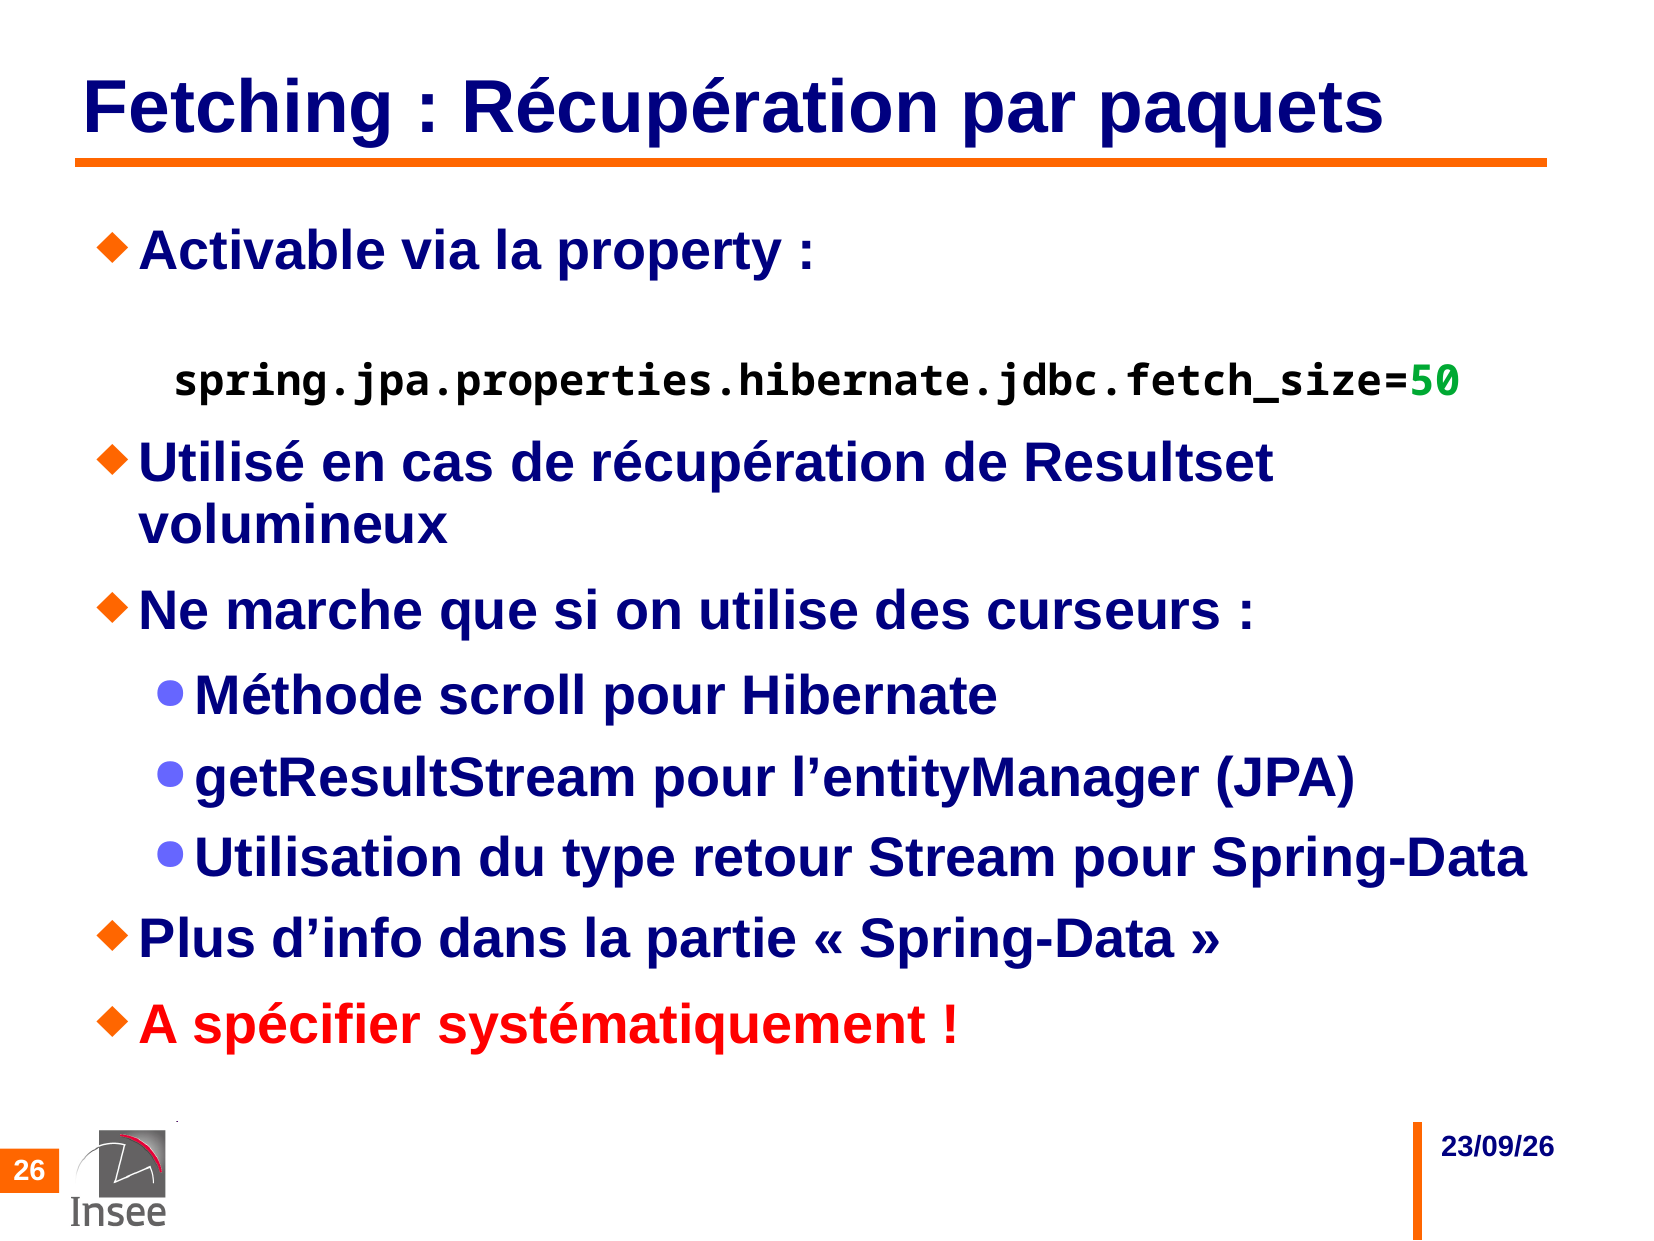

# Fetching : Récupération par paquets
Activable via la property :
 spring.jpa.properties.hibernate.jdbc.fetch_size=50
Utilisé en cas de récupération de Resultset volumineux
Ne marche que si on utilise des curseurs :
Méthode scroll pour Hibernate
getResultStream pour l’entityManager (JPA)
Utilisation du type retour Stream pour Spring-Data
Plus d’info dans la partie « Spring-Data »
A spécifier systématiquement !
26